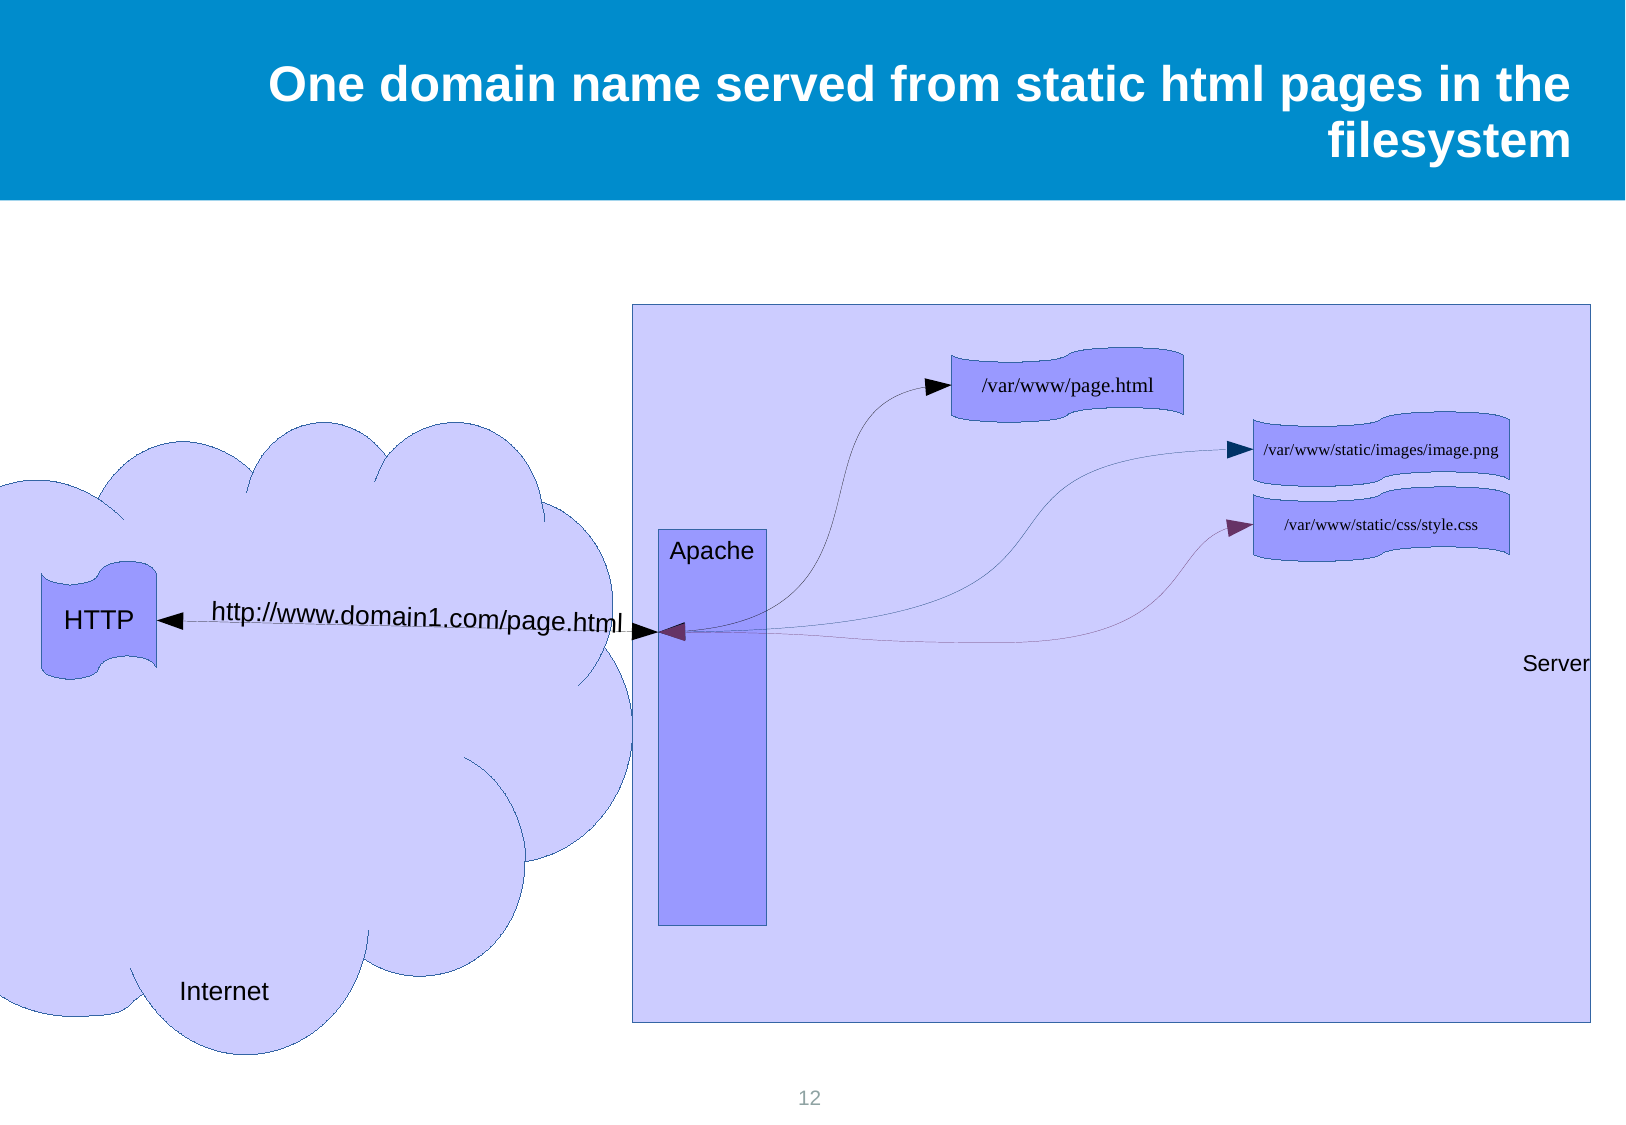

# One domain name served from static html pages in the filesystem
Server
/var/www/page.html
/var/www/static/images/image.png
Internet
/var/www/static/css/style.css
Apache
HTTP
http://www.domain1.com/page.html